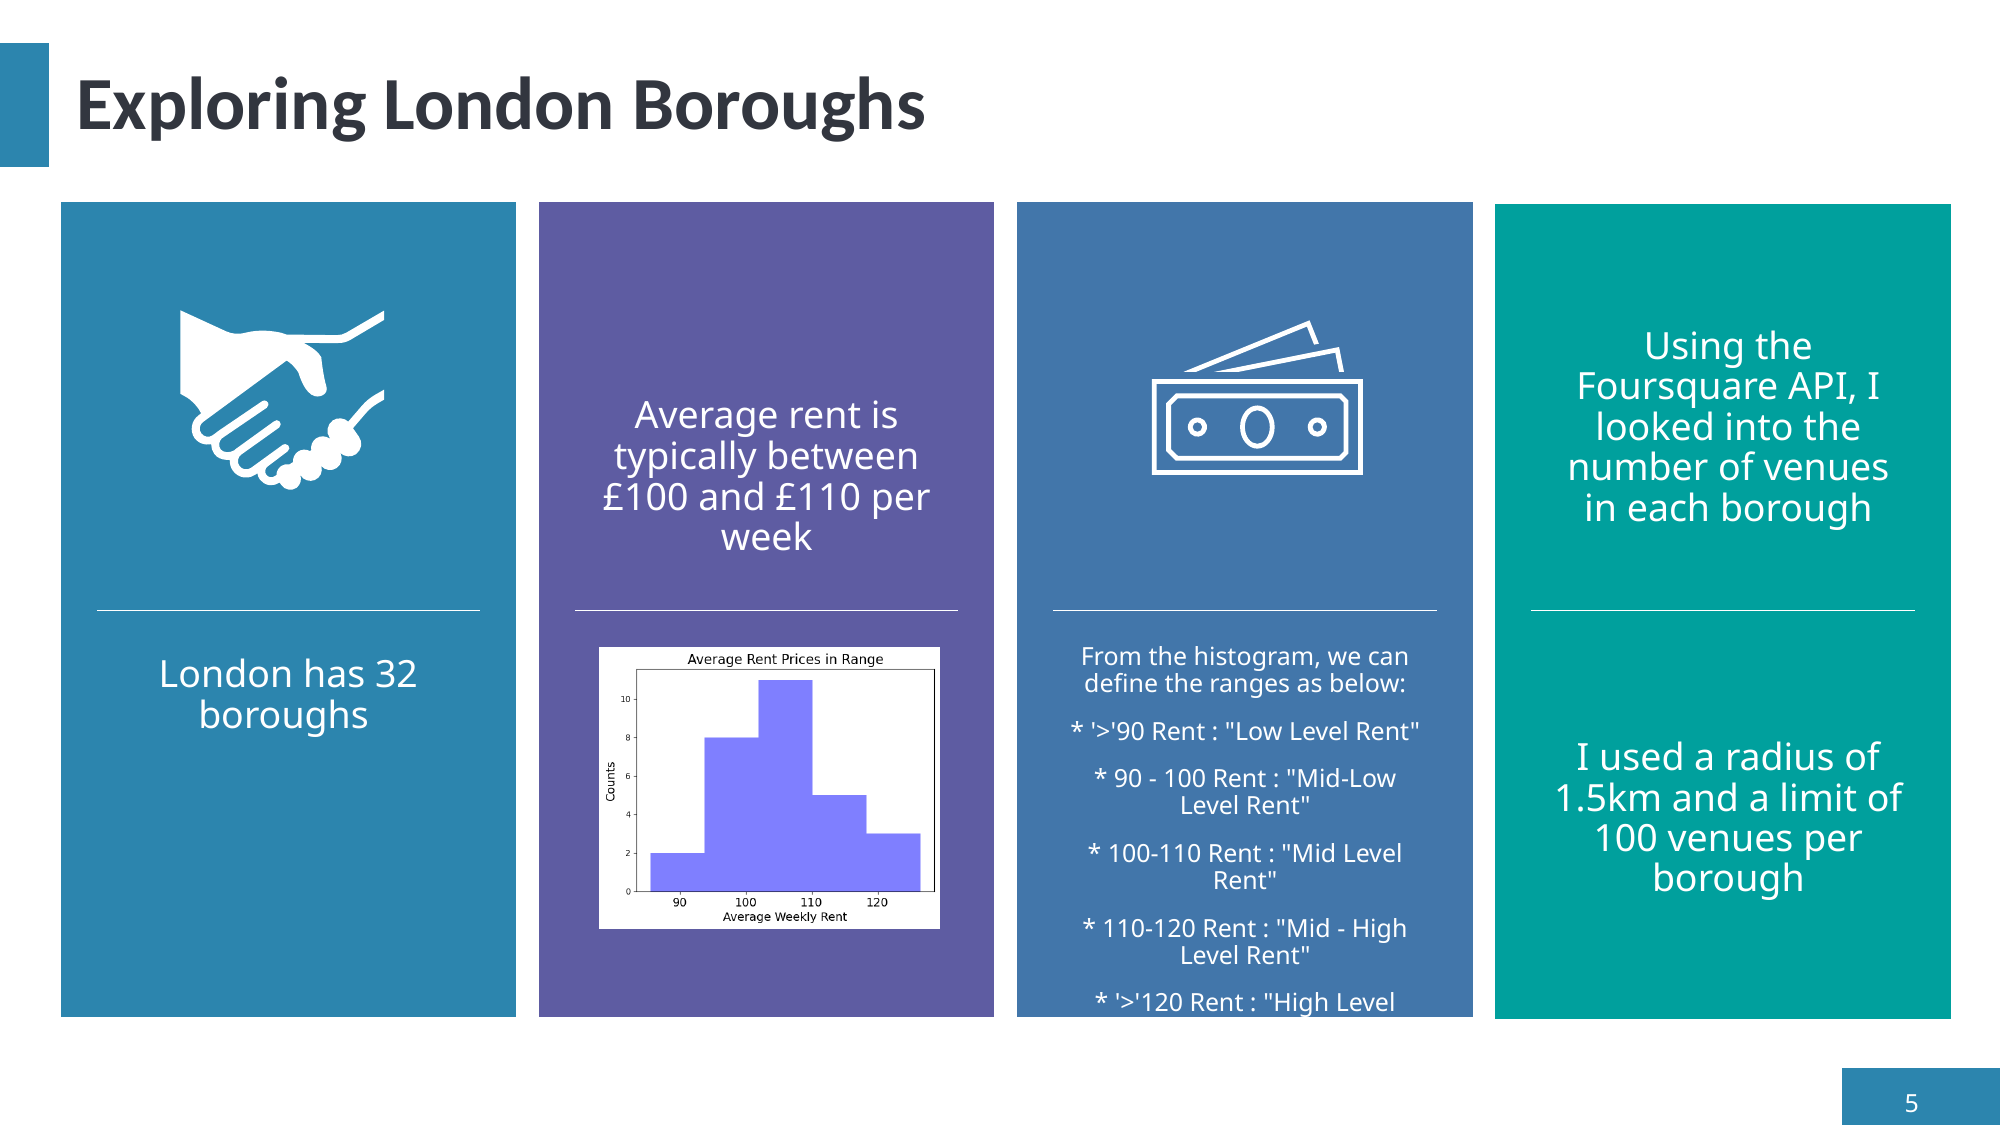

# Exploring London Boroughs
Average rent is typically between £100 and £110 per week
Using the Foursquare API, I looked into the number of venues in each borough
I used a radius of 1.5km and a limit of 100 venues per borough
From the histogram, we can define the ranges as below:
* '>'90 Rent : "Low Level Rent"
* 90 - 100 Rent : "Mid-Low Level Rent"
* 100-110 Rent : "Mid Level Rent"
* 110-120 Rent : "Mid - High Level Rent"
* '>'120 Rent : "High Level Rent"
London has 32 boroughs